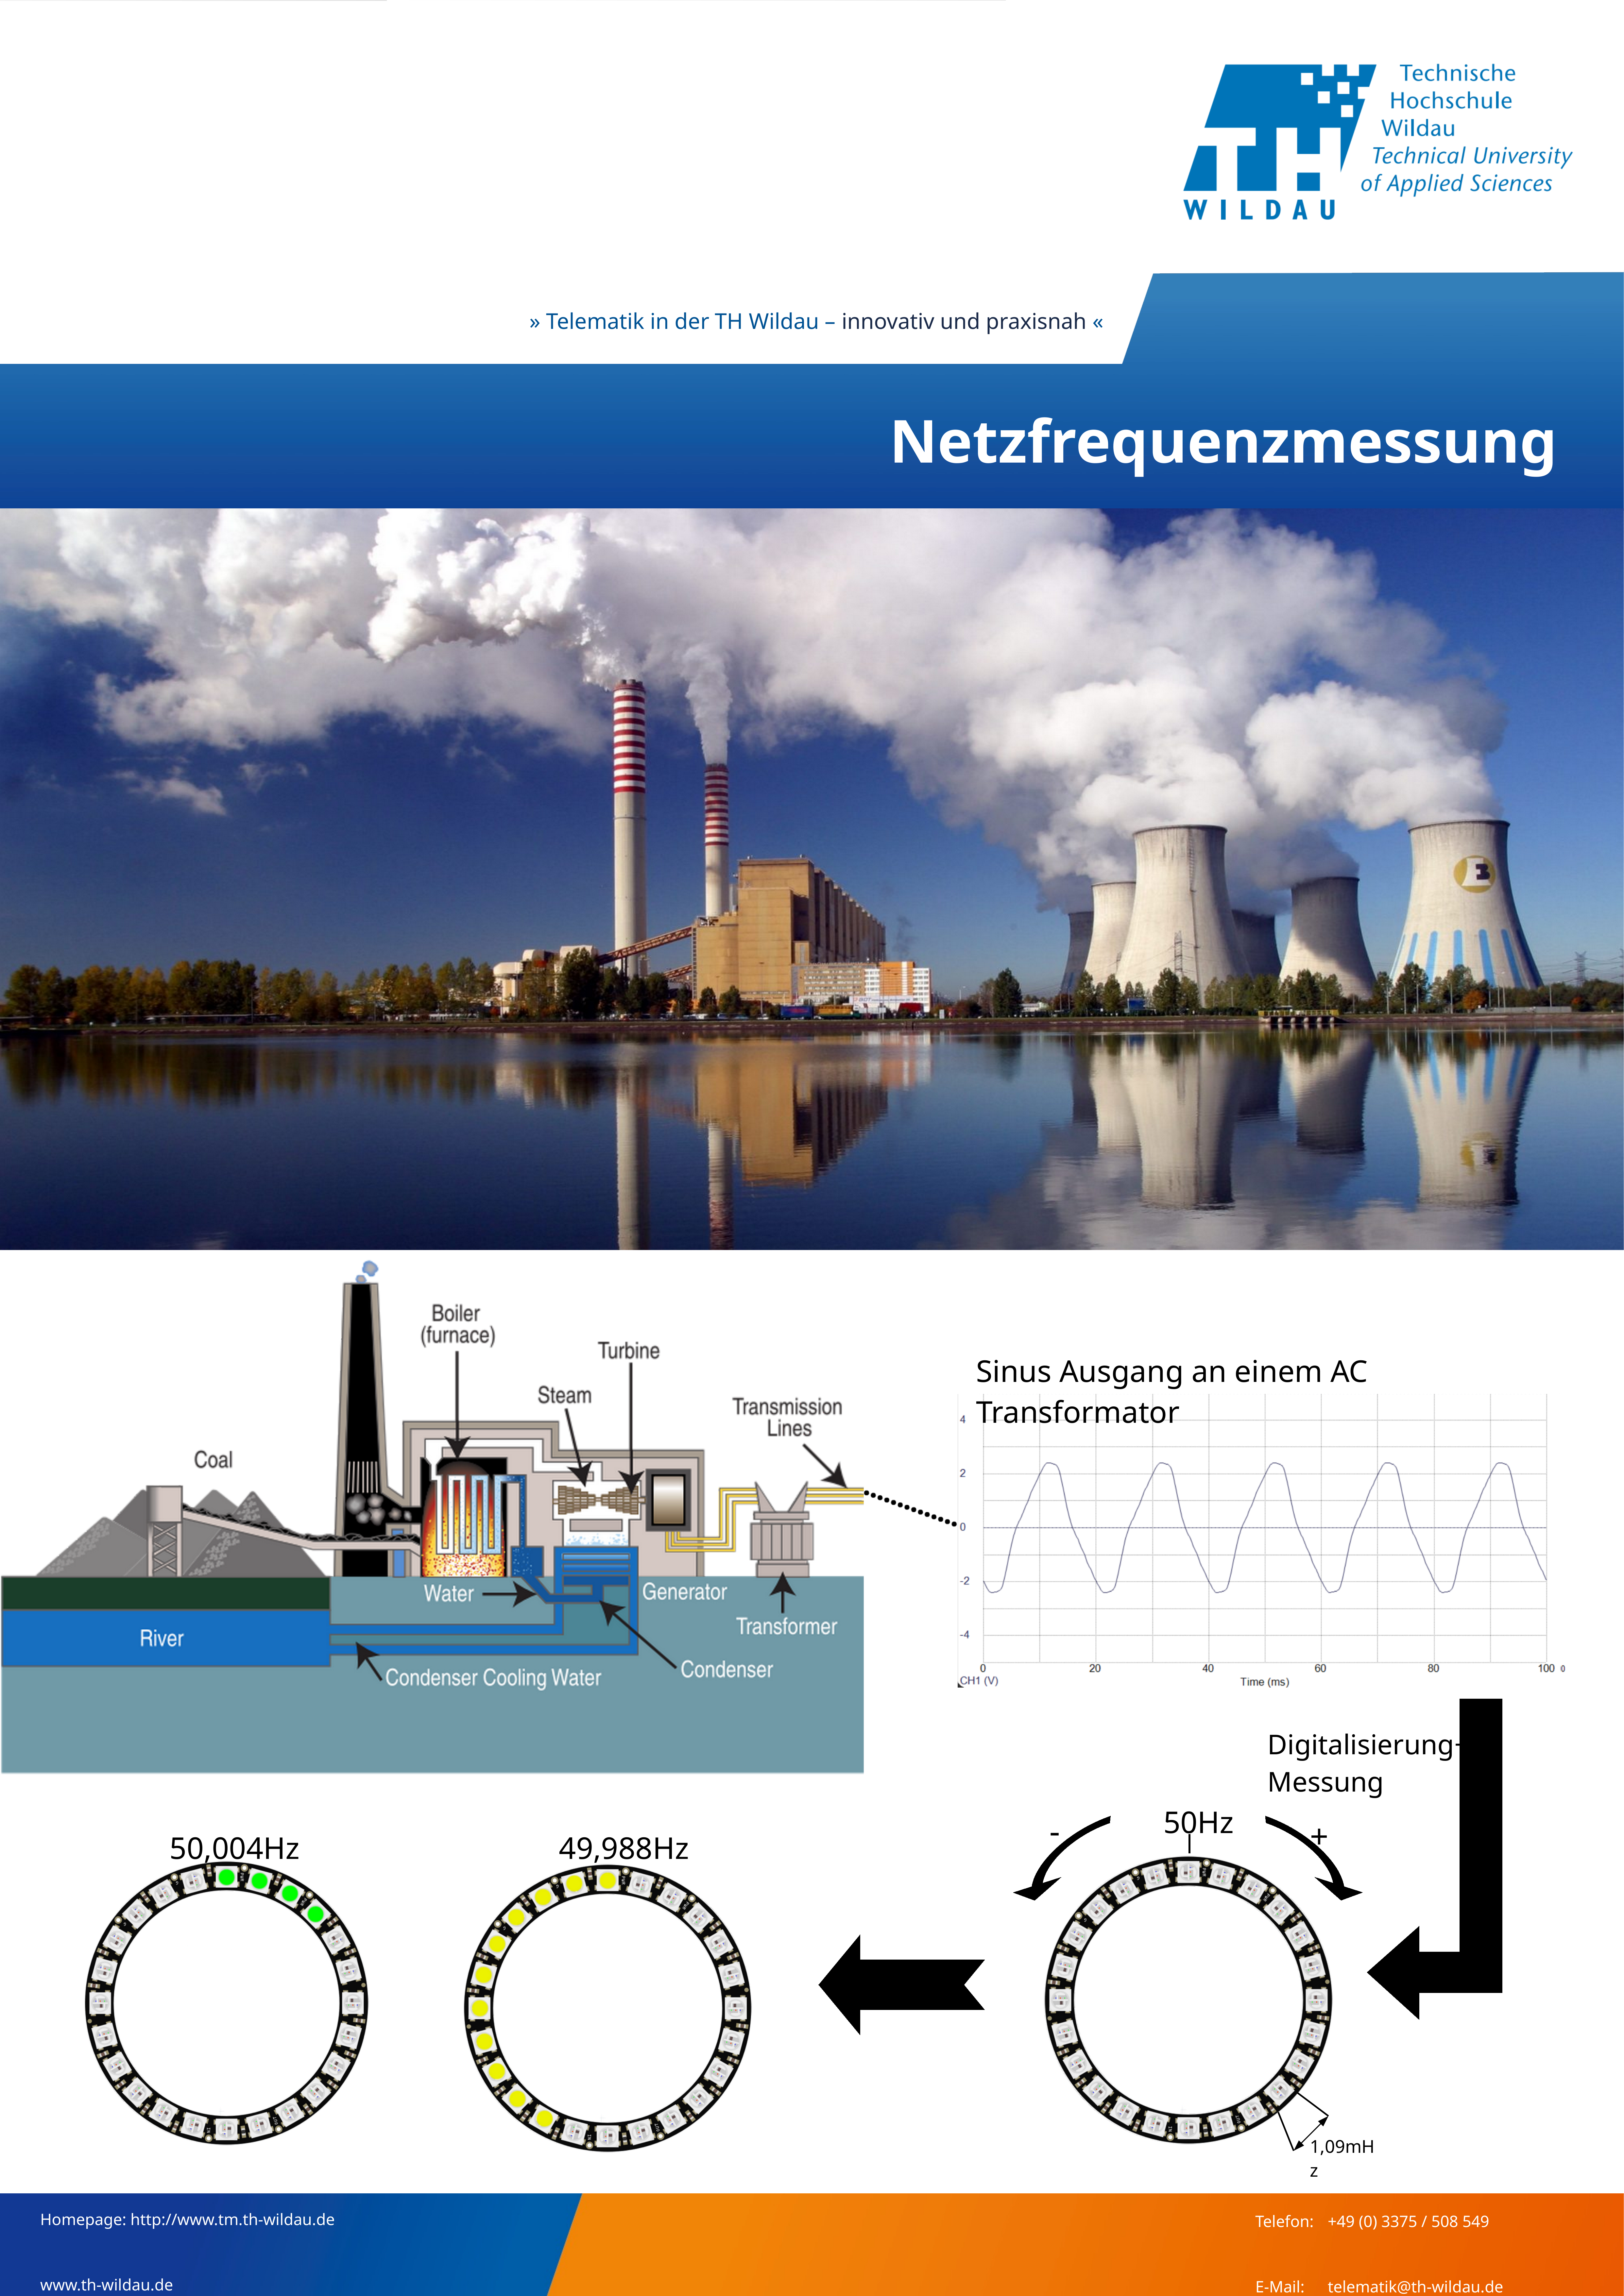

» Telematik in der TH Wildau – innovativ und praxisnah «
Netzfrequenzmessung
Sinus Ausgang an einem AC Transformator
Digitalisierung+
Messung
50Hz
-
+
50,004Hz
49,988Hz
1,09mHz
Homepage: http://www.tm.th-wildau.de
www.th-wildau.de
Telefon:	+49 (0) 3375 / 508 549
E-Mail:	telematik@th-wildau.de